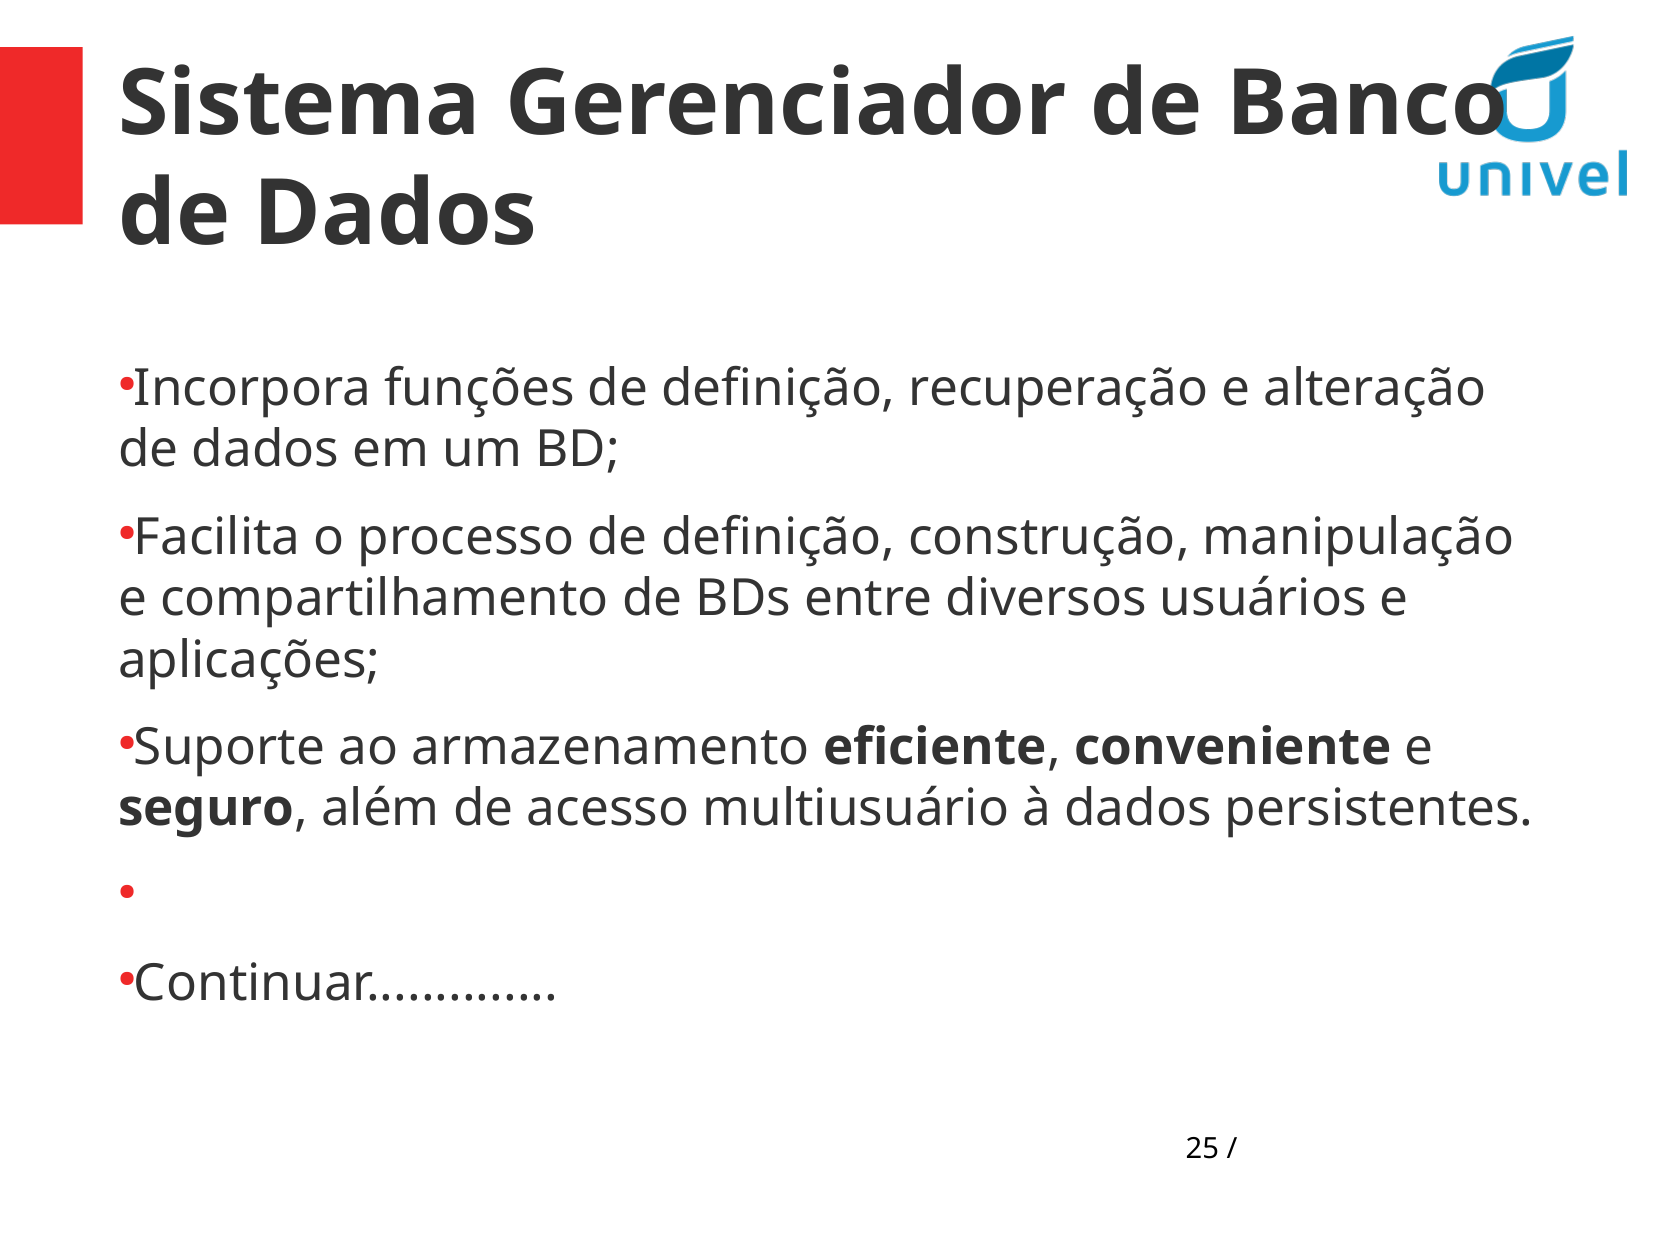

# Sistema Gerenciador de Banco de Dados
Incorpora funções de definição, recuperação e alteração de dados em um BD;
Facilita o processo de definição, construção, manipulação e compartilhamento de BDs entre diversos usuários e aplicações;
Suporte ao armazenamento eficiente, conveniente e seguro, além de acesso multiusuário à dados persistentes.
Continuar..............